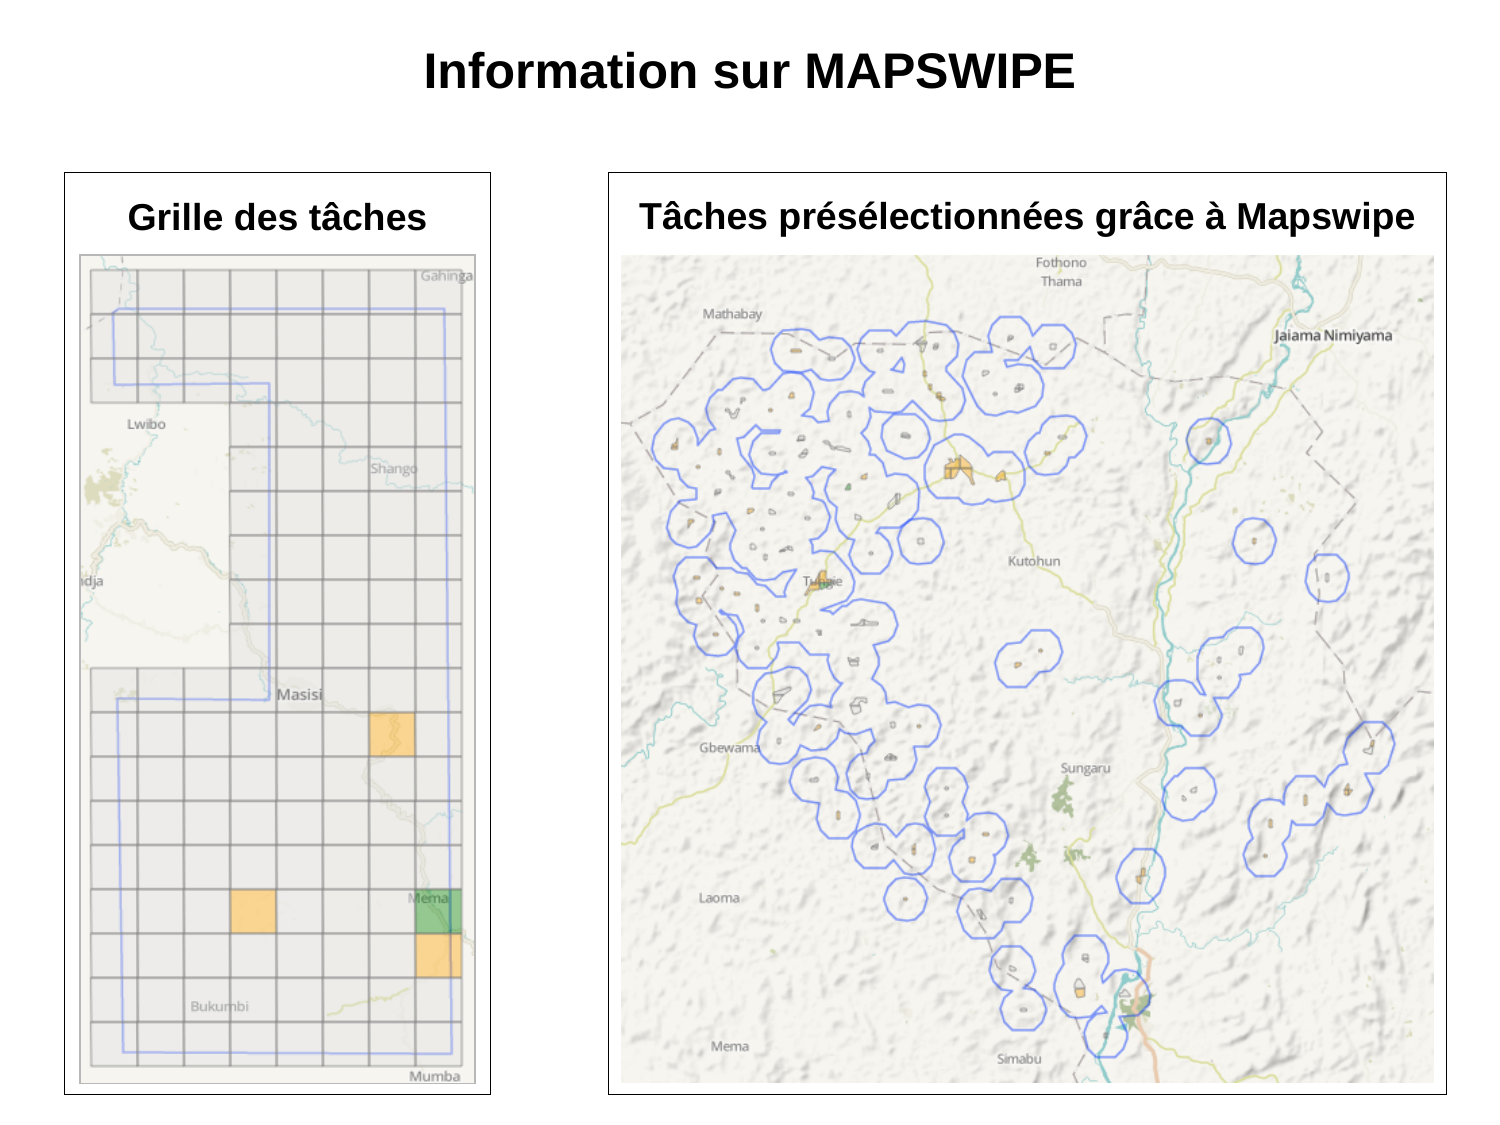

Information sur MAPSWIPE
Grille des tâches
Tâches présélectionnées grâce à Mapswipe